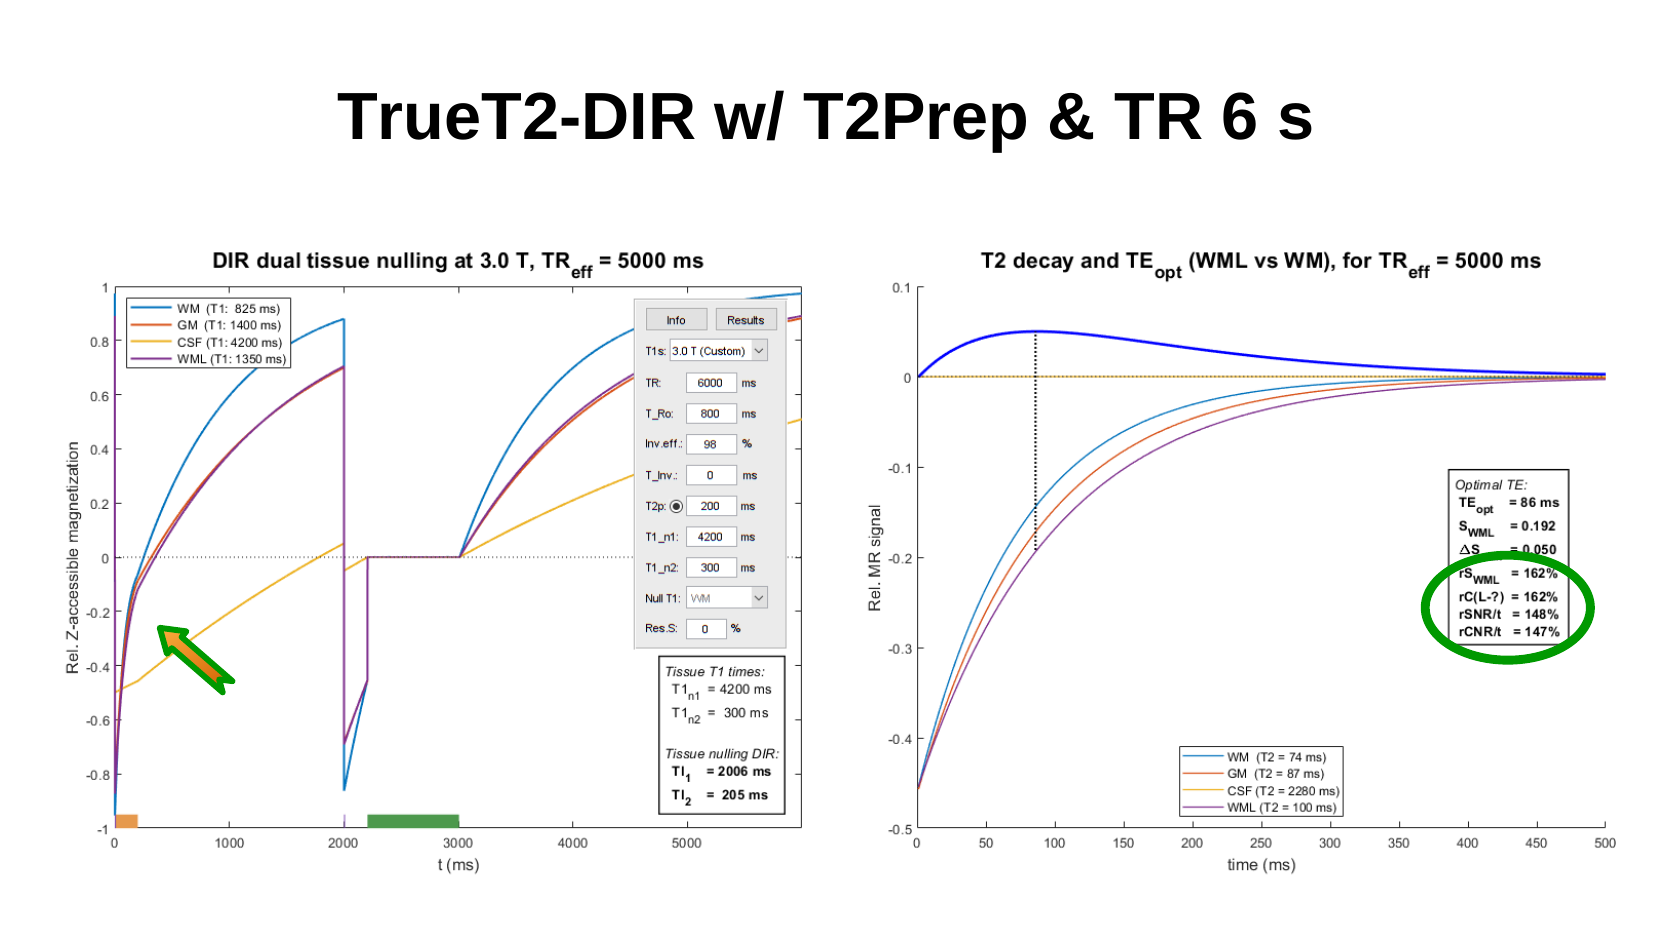

# TrueT2-DIR w/ T2Prep & TR 6 s